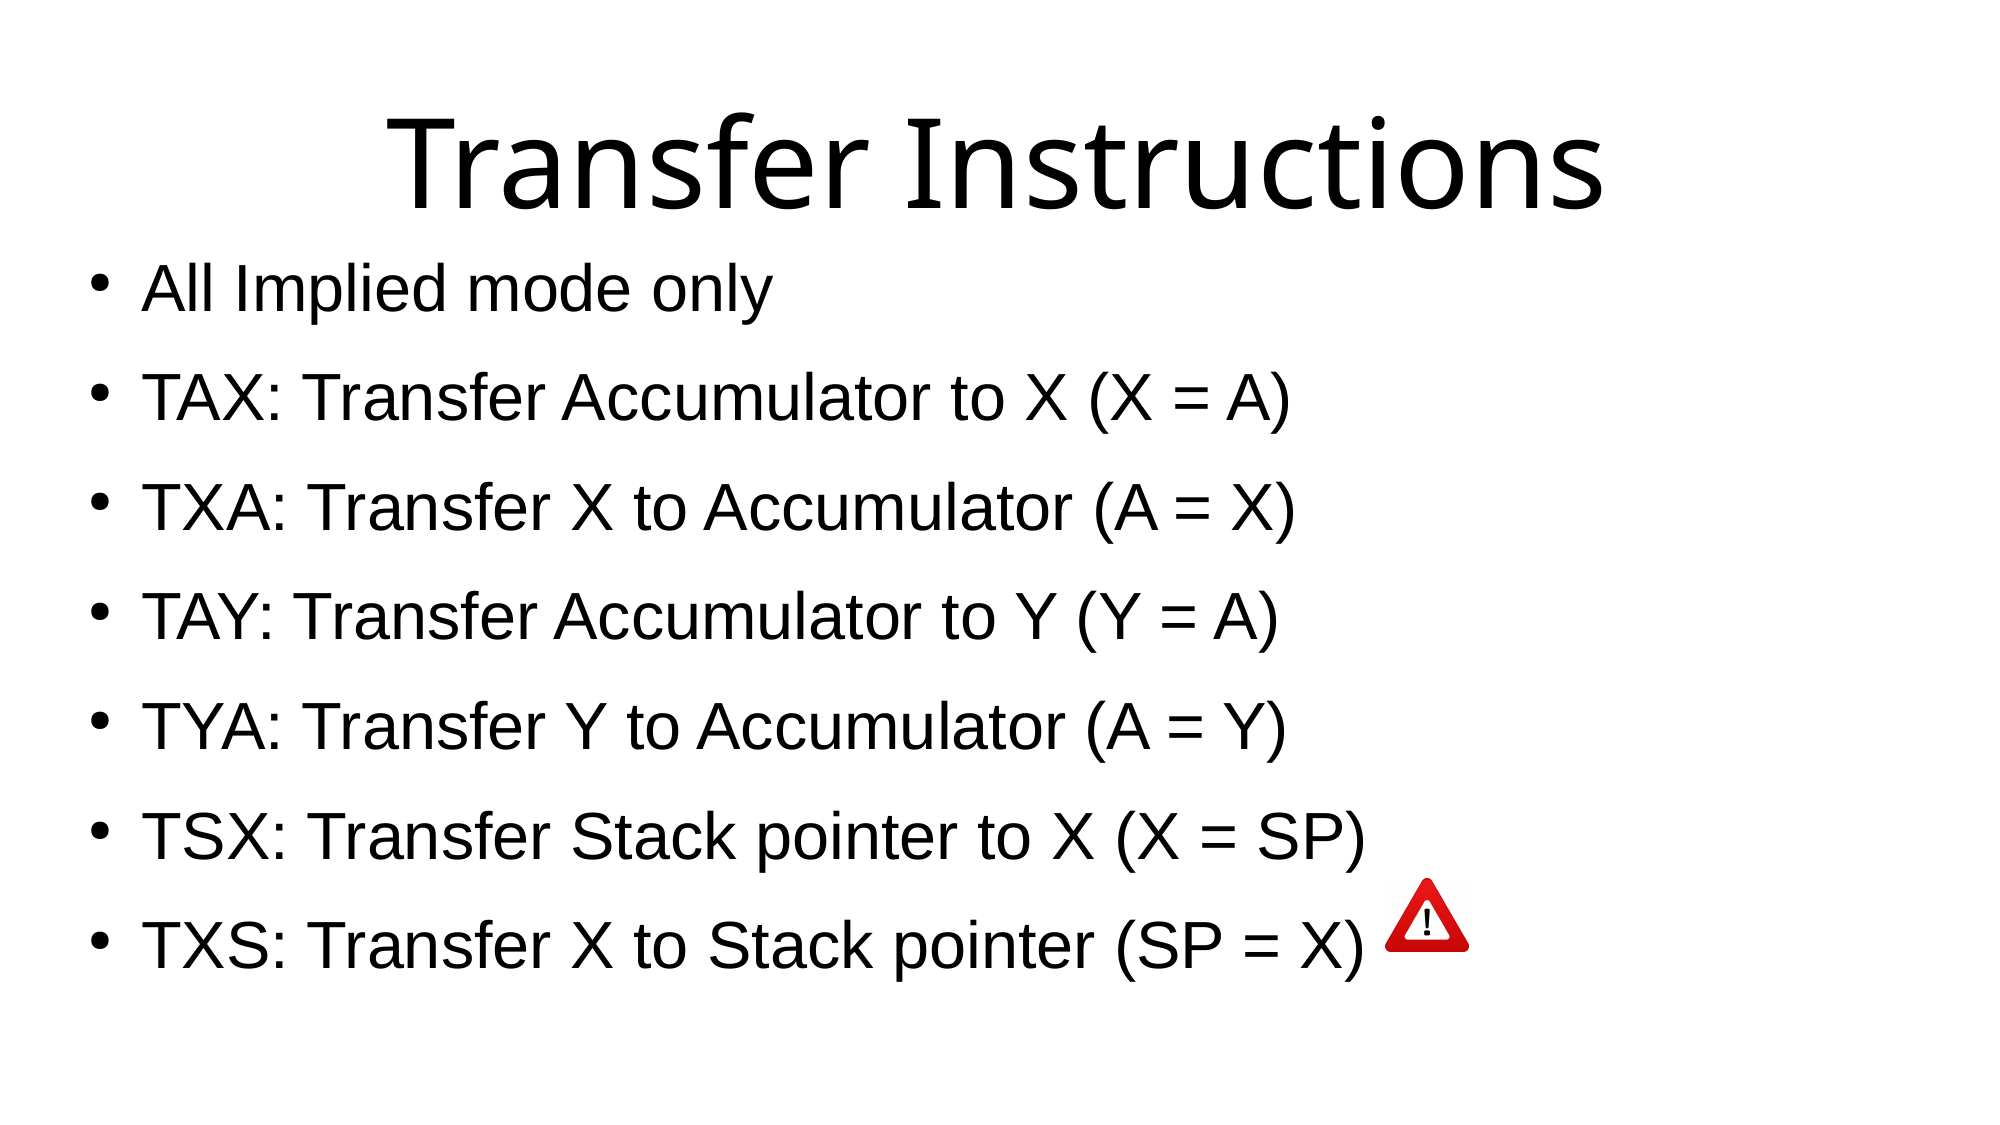

Transfer Instructions
# All Implied mode only
TAX: Transfer Accumulator to X (X = A)
TXA: Transfer X to Accumulator (A = X)
TAY: Transfer Accumulator to Y (Y = A)
TYA: Transfer Y to Accumulator (A = Y)
TSX: Transfer Stack pointer to X (X = SP)
TXS: Transfer X to Stack pointer (SP = X)